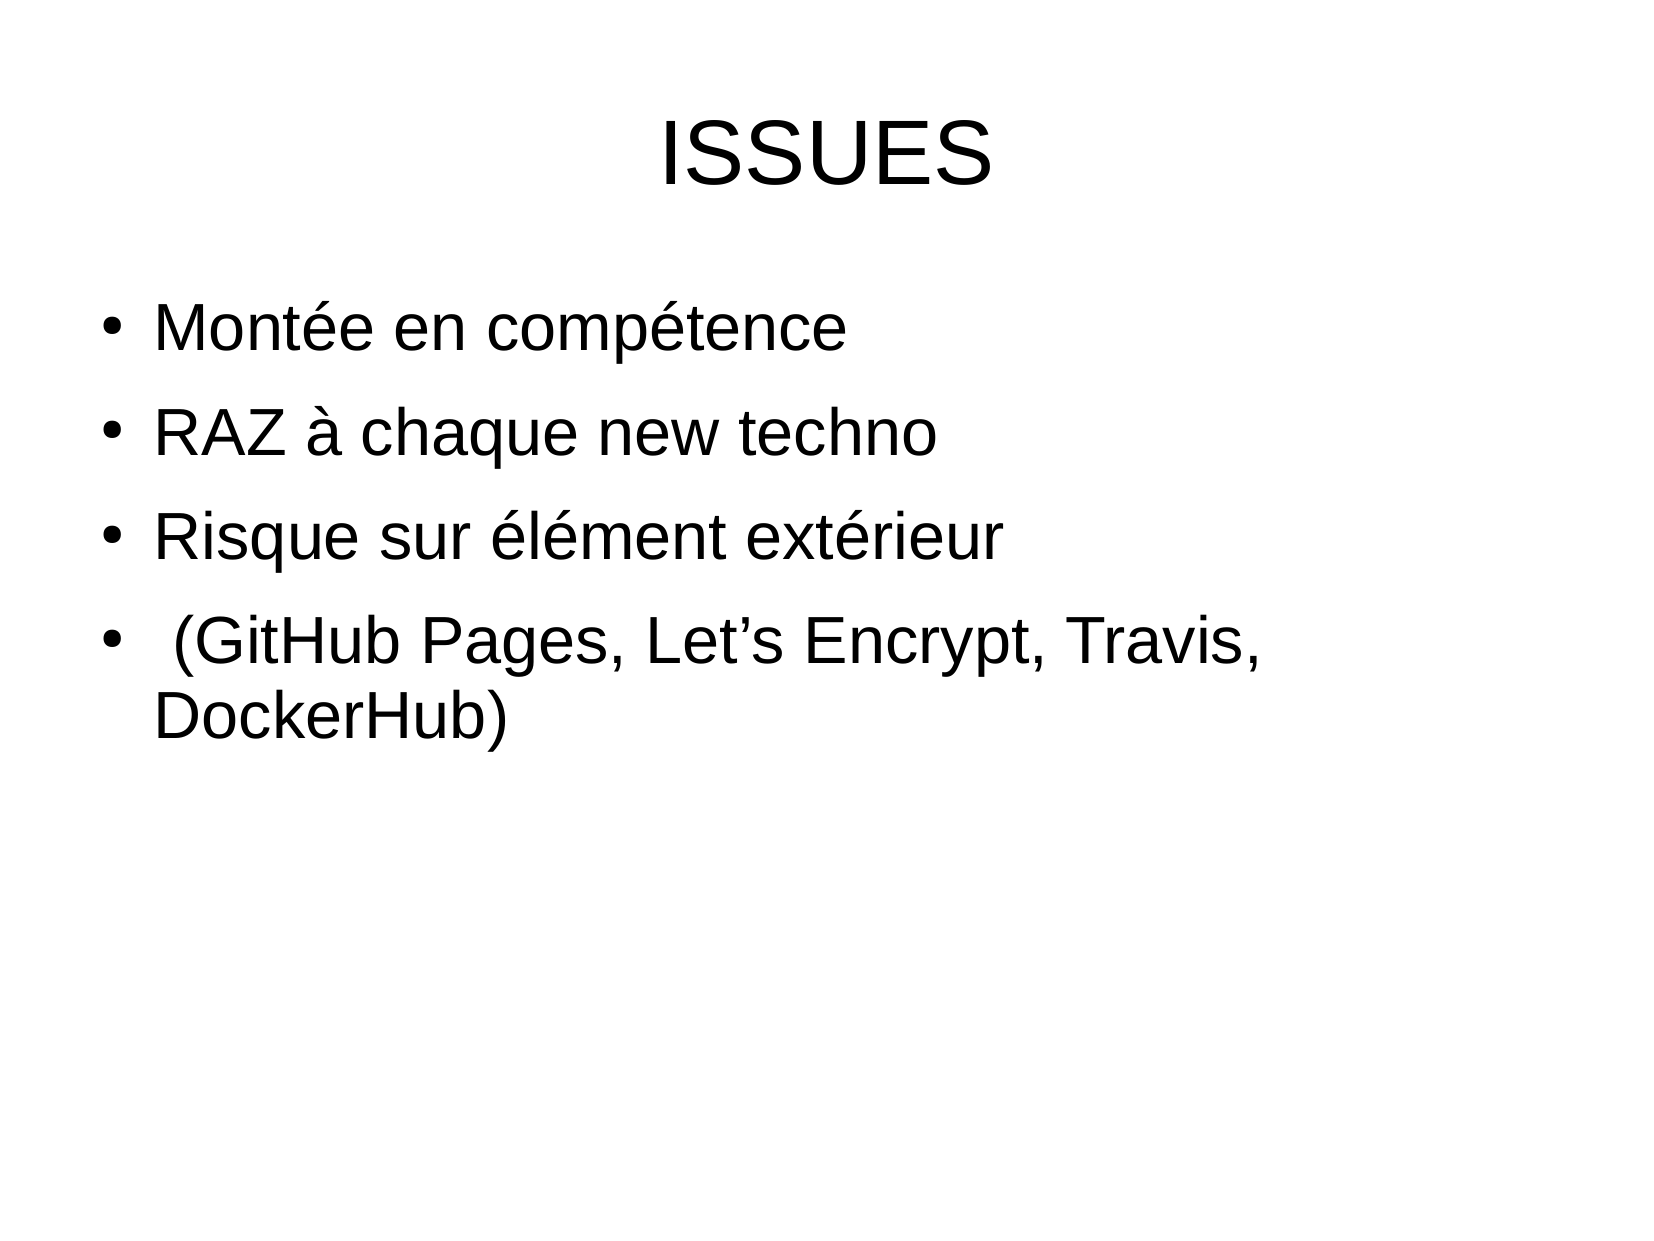

# ISSUES
Montée en compétence
RAZ à chaque new techno
Risque sur élément extérieur
 (GitHub Pages, Let’s Encrypt, Travis, DockerHub)